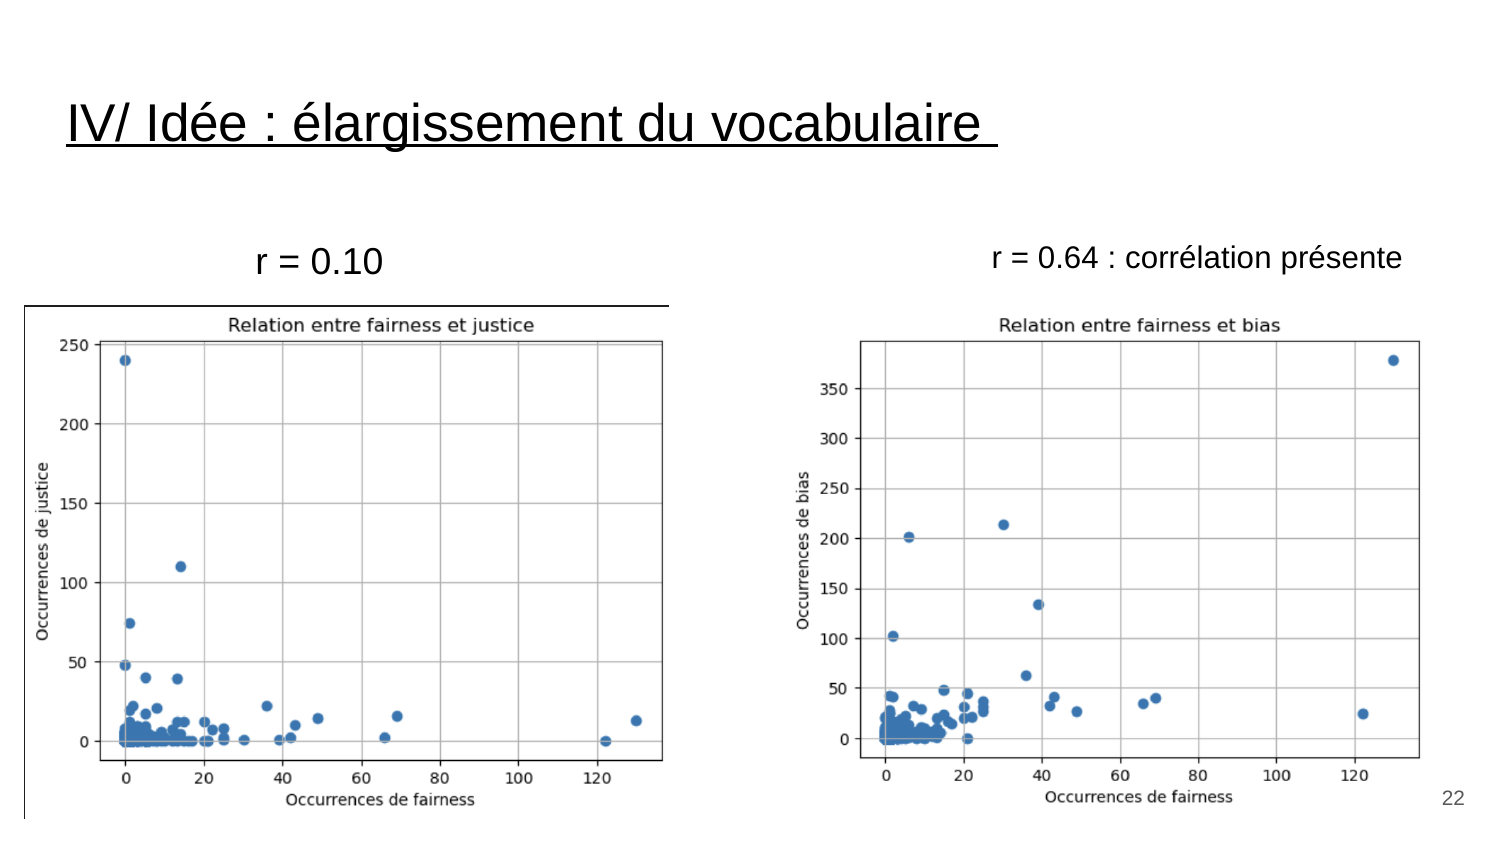

# IV/ Idée : élargissement du vocabulaire
r = 0.10
r = 0.64 : corrélation présente